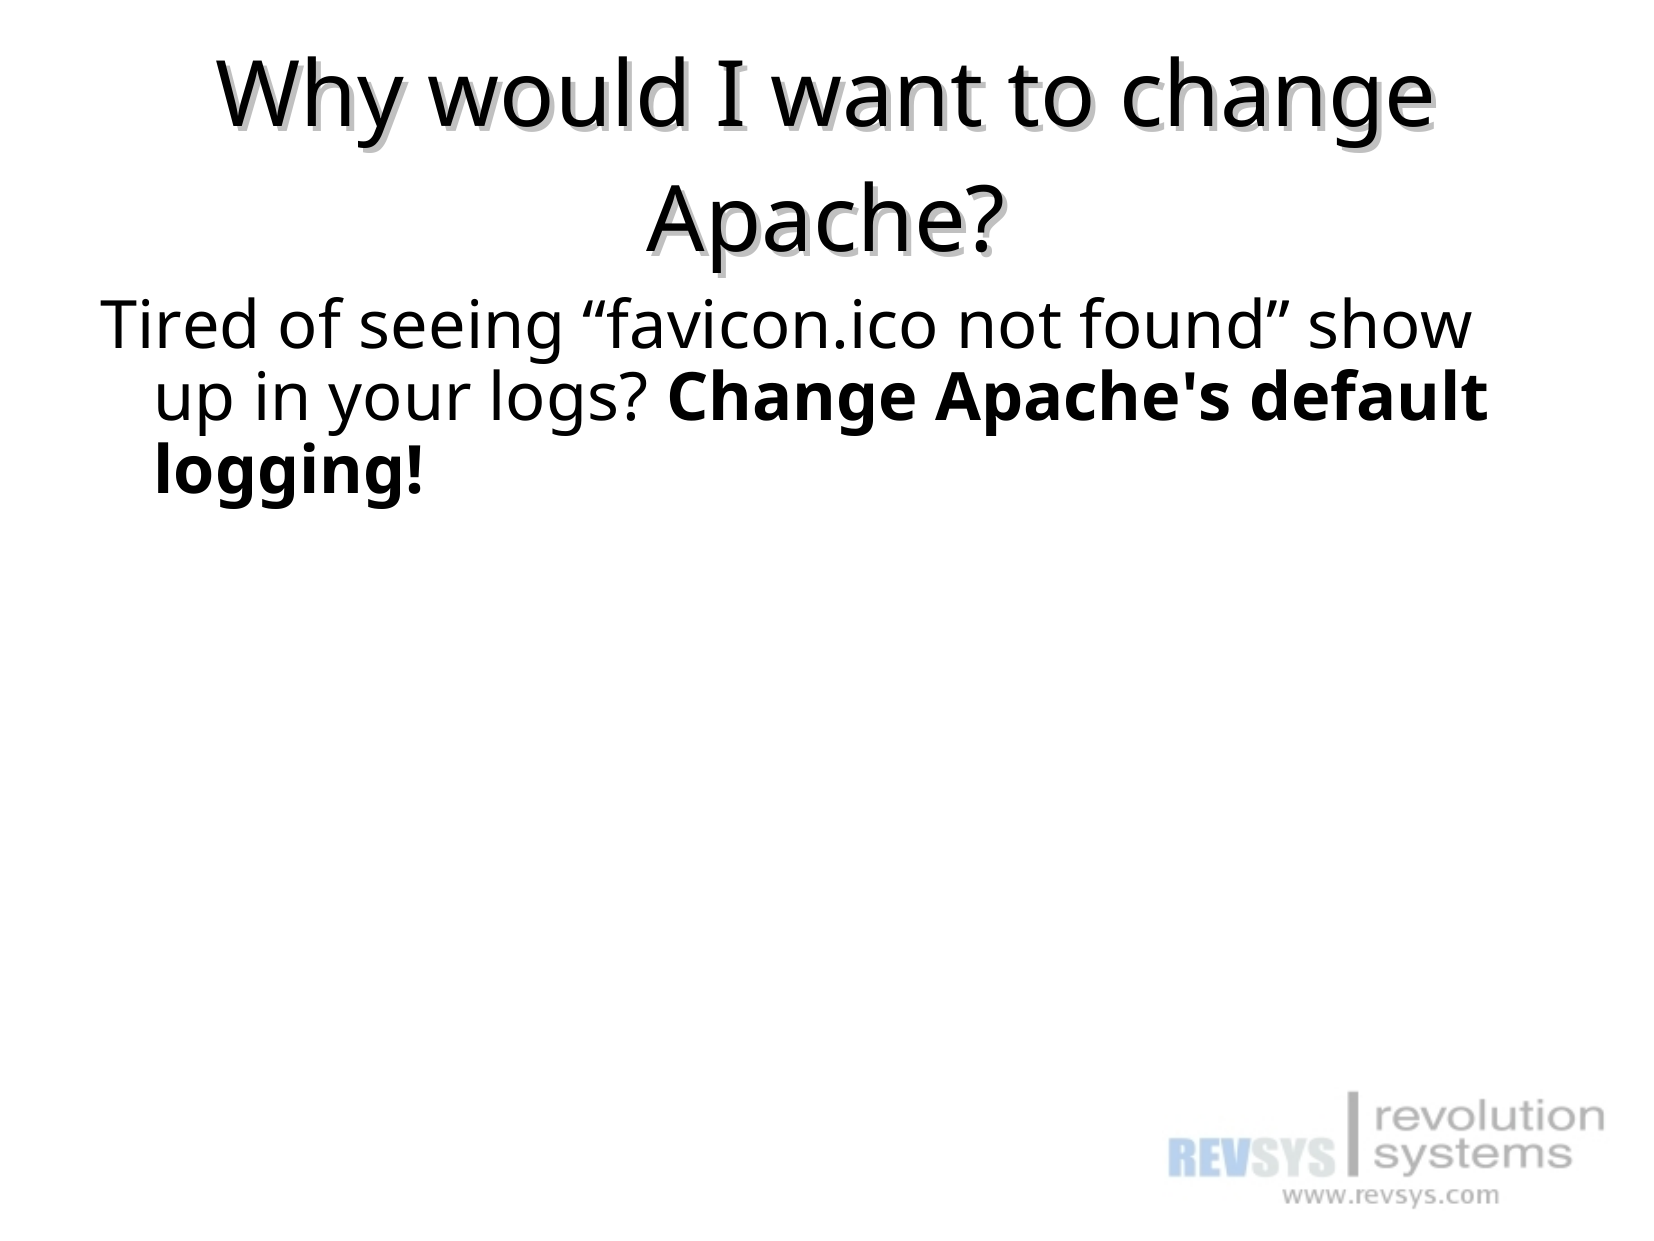

Why would I want to change Apache?
# Tired of seeing “favicon.ico not found” show up in your logs? Change Apache's default logging!